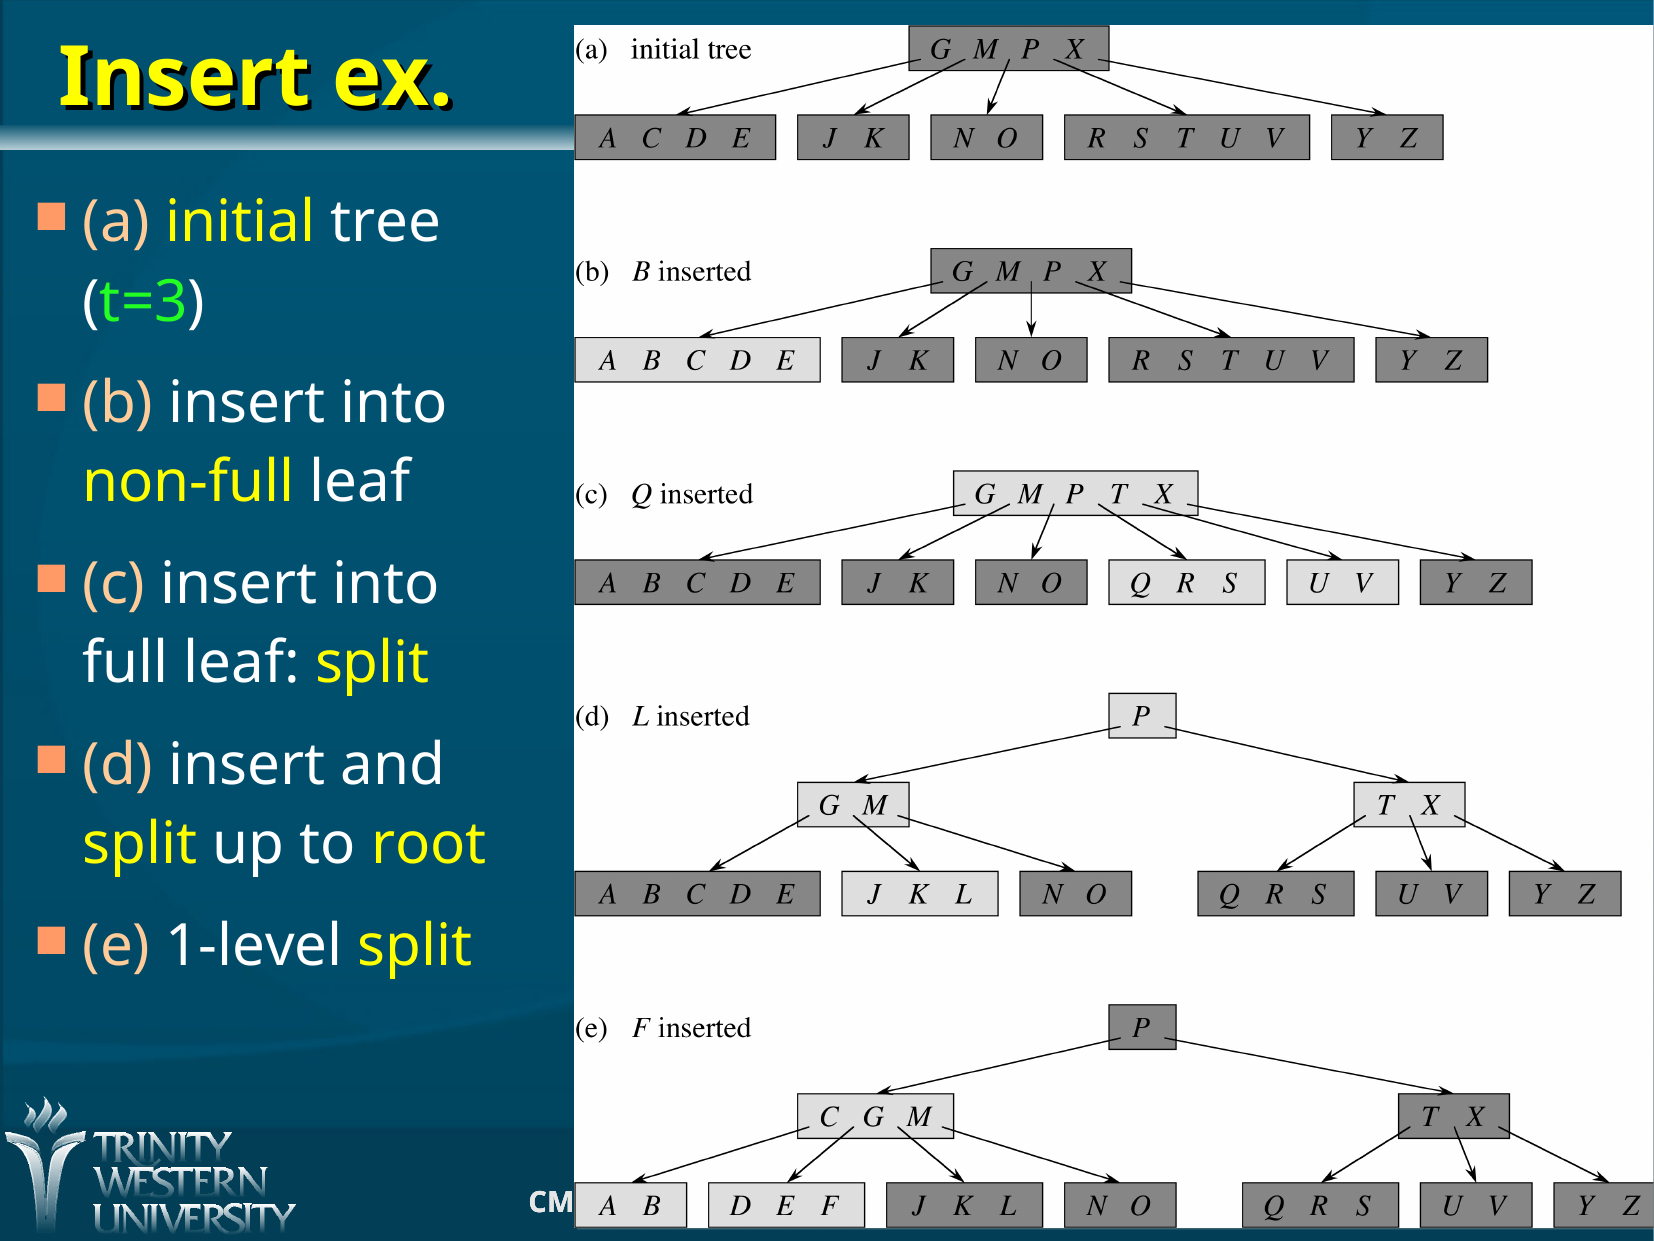

# Insert ex.
(a) initial tree
(t=3)
(b) insert into
non-full leaf
(c) insert into
full leaf: split
(d) insert and
split up to root
(e) 1-level split
CMPT231: B-trees, review
23 Oct 2012
12